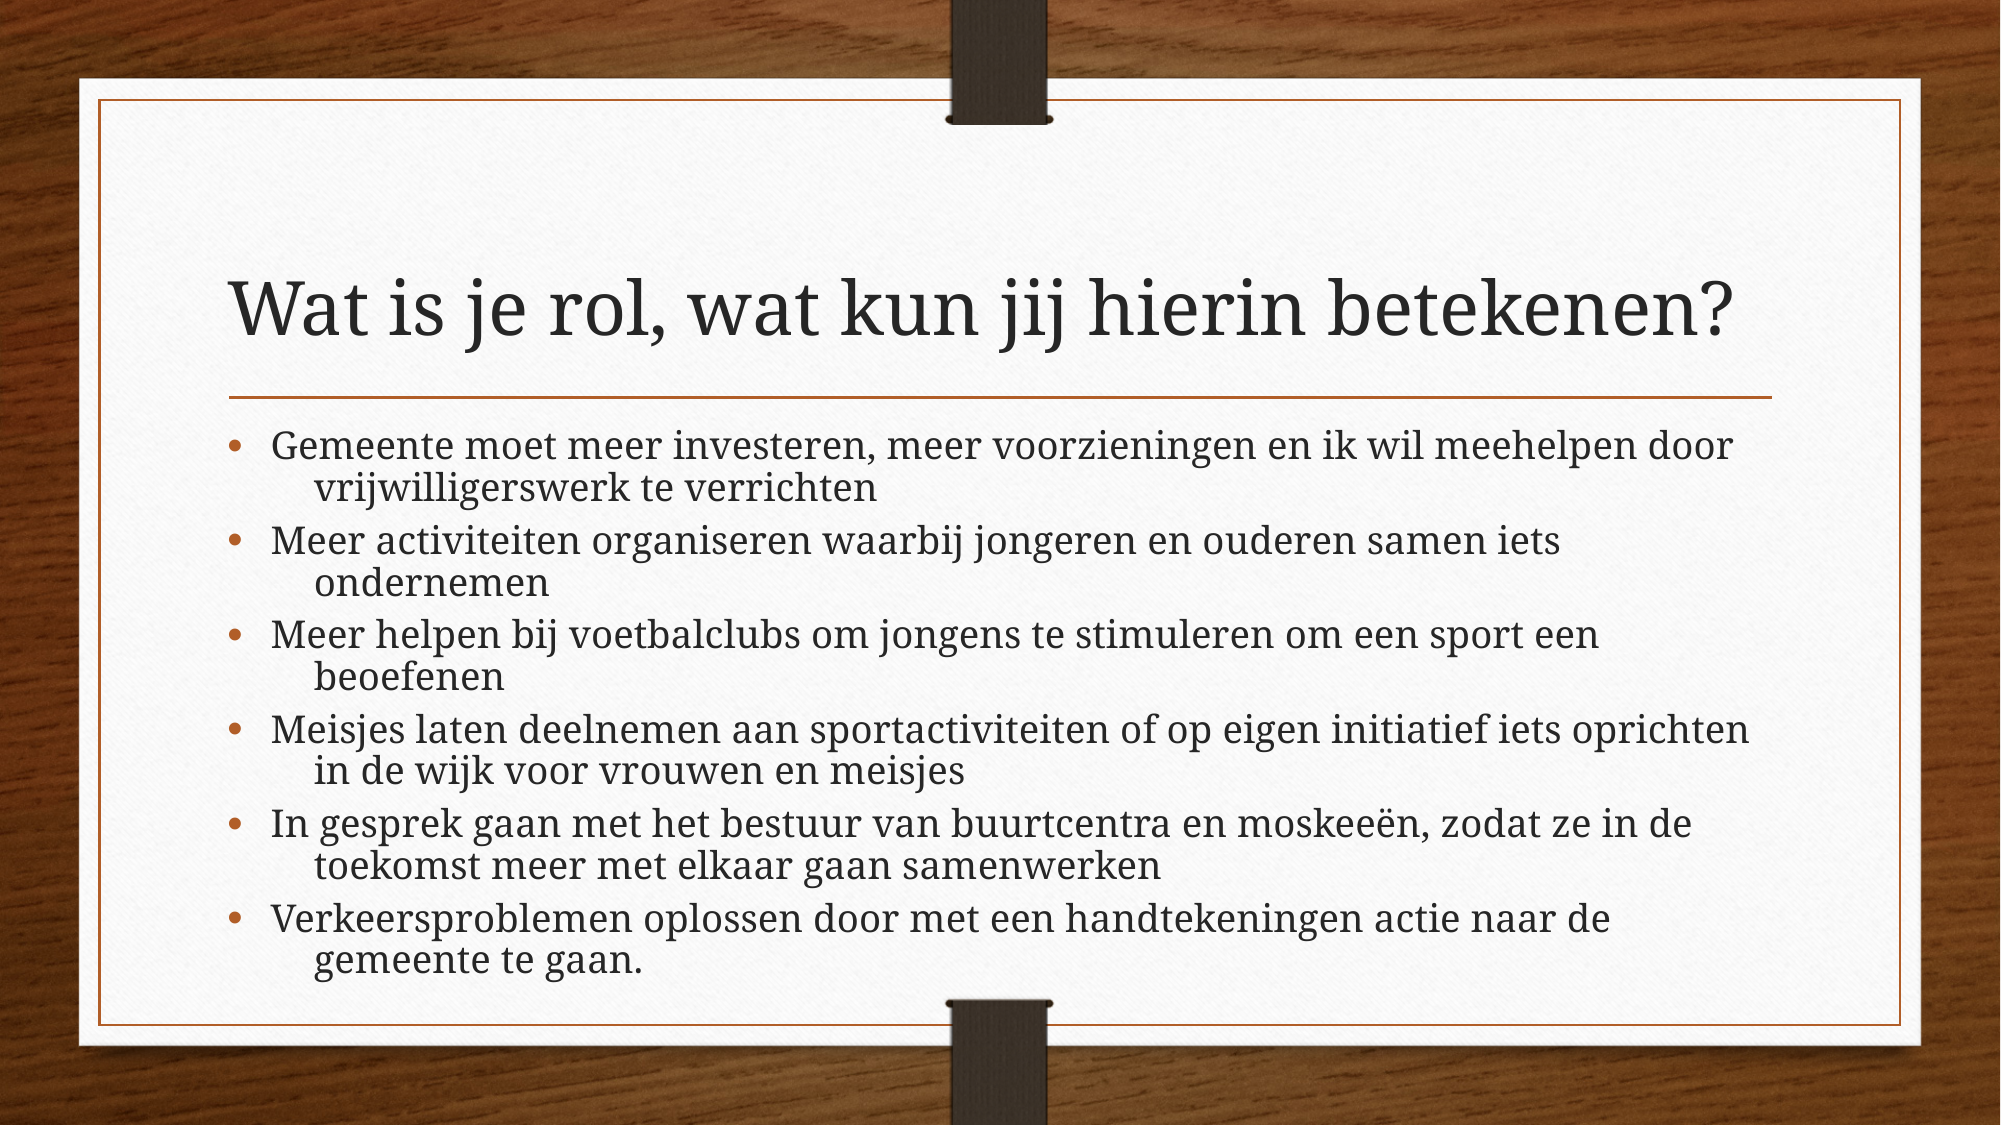

# Wat is je rol, wat kun jij hierin betekenen?
Gemeente moet meer investeren, meer voorzieningen en ik wil meehelpen door vrijwilligerswerk te verrichten
Meer activiteiten organiseren waarbij jongeren en ouderen samen iets ondernemen
Meer helpen bij voetbalclubs om jongens te stimuleren om een sport een beoefenen
Meisjes laten deelnemen aan sportactiviteiten of op eigen initiatief iets oprichten in de wijk voor vrouwen en meisjes
In gesprek gaan met het bestuur van buurtcentra en moskeeën, zodat ze in de toekomst meer met elkaar gaan samenwerken
Verkeersproblemen oplossen door met een handtekeningen actie naar de gemeente te gaan.